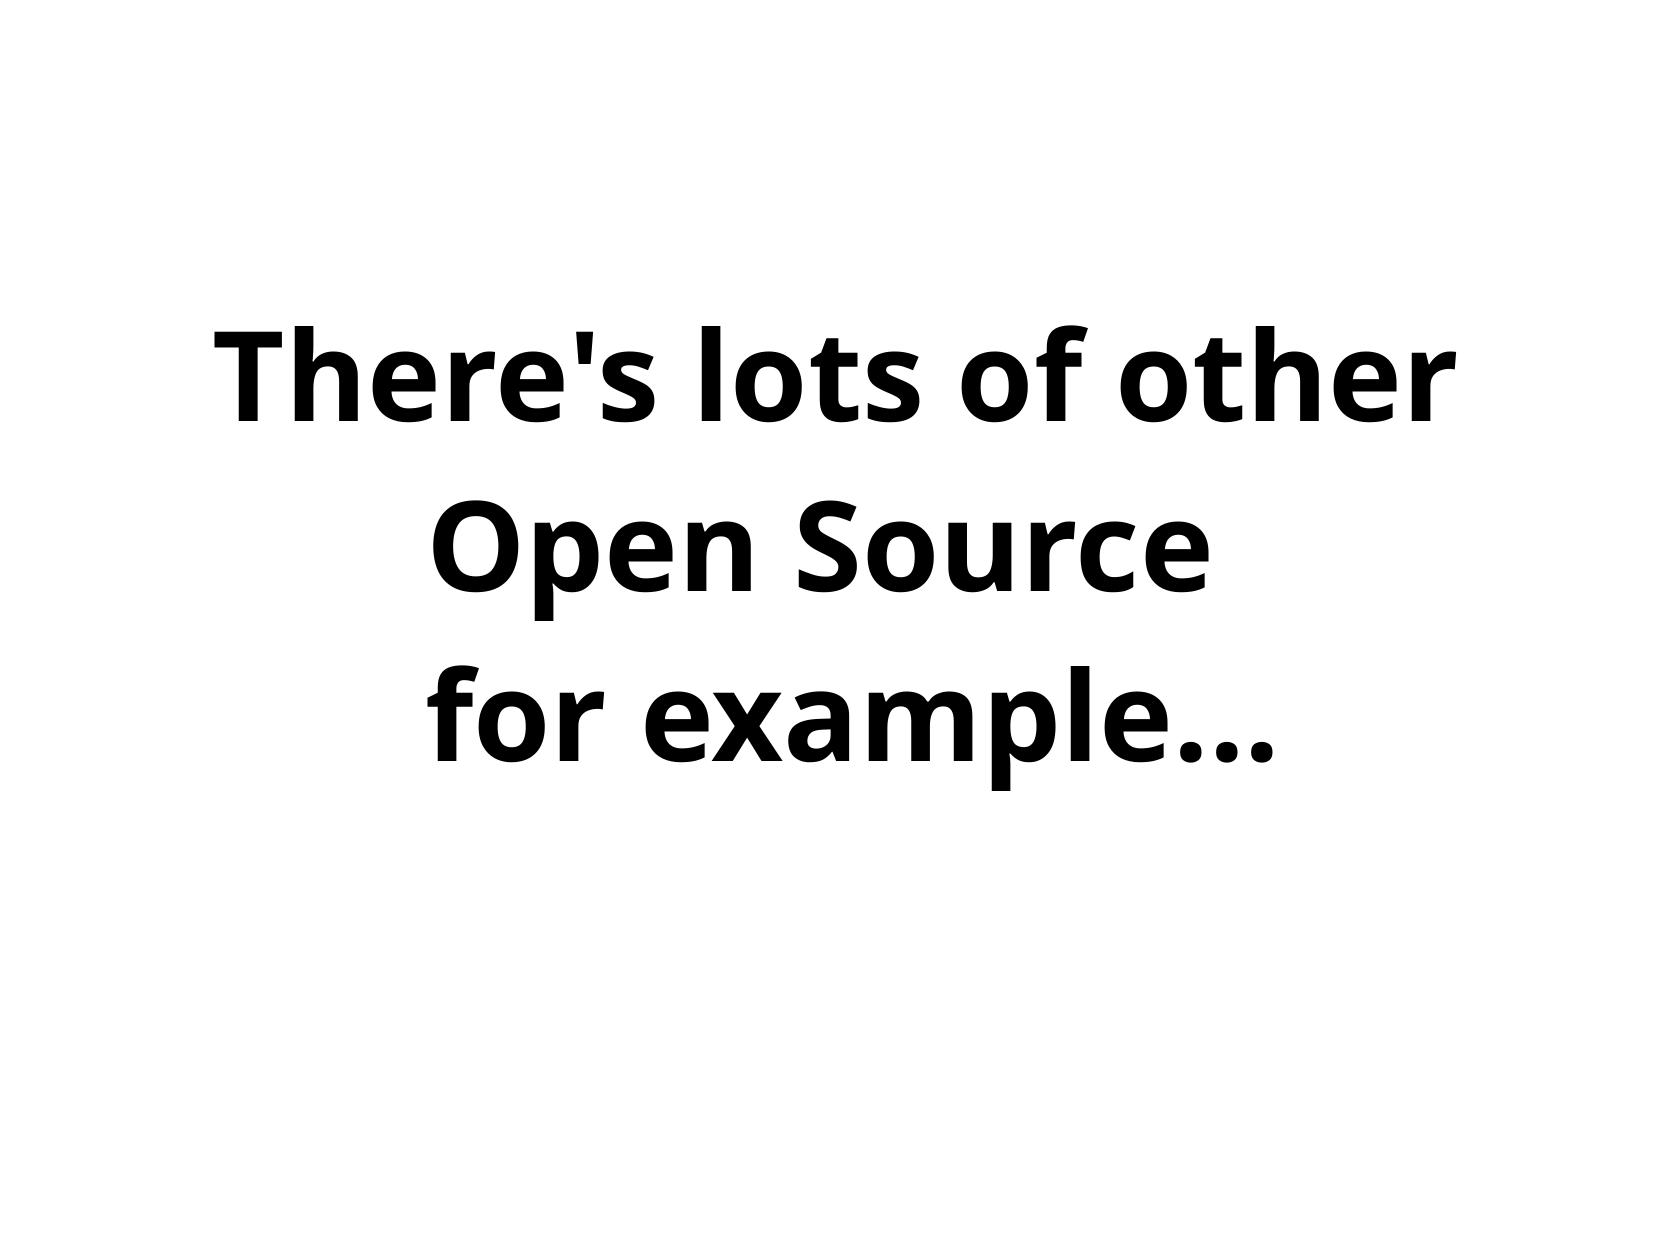

There's lots of other
Open Source
for example...